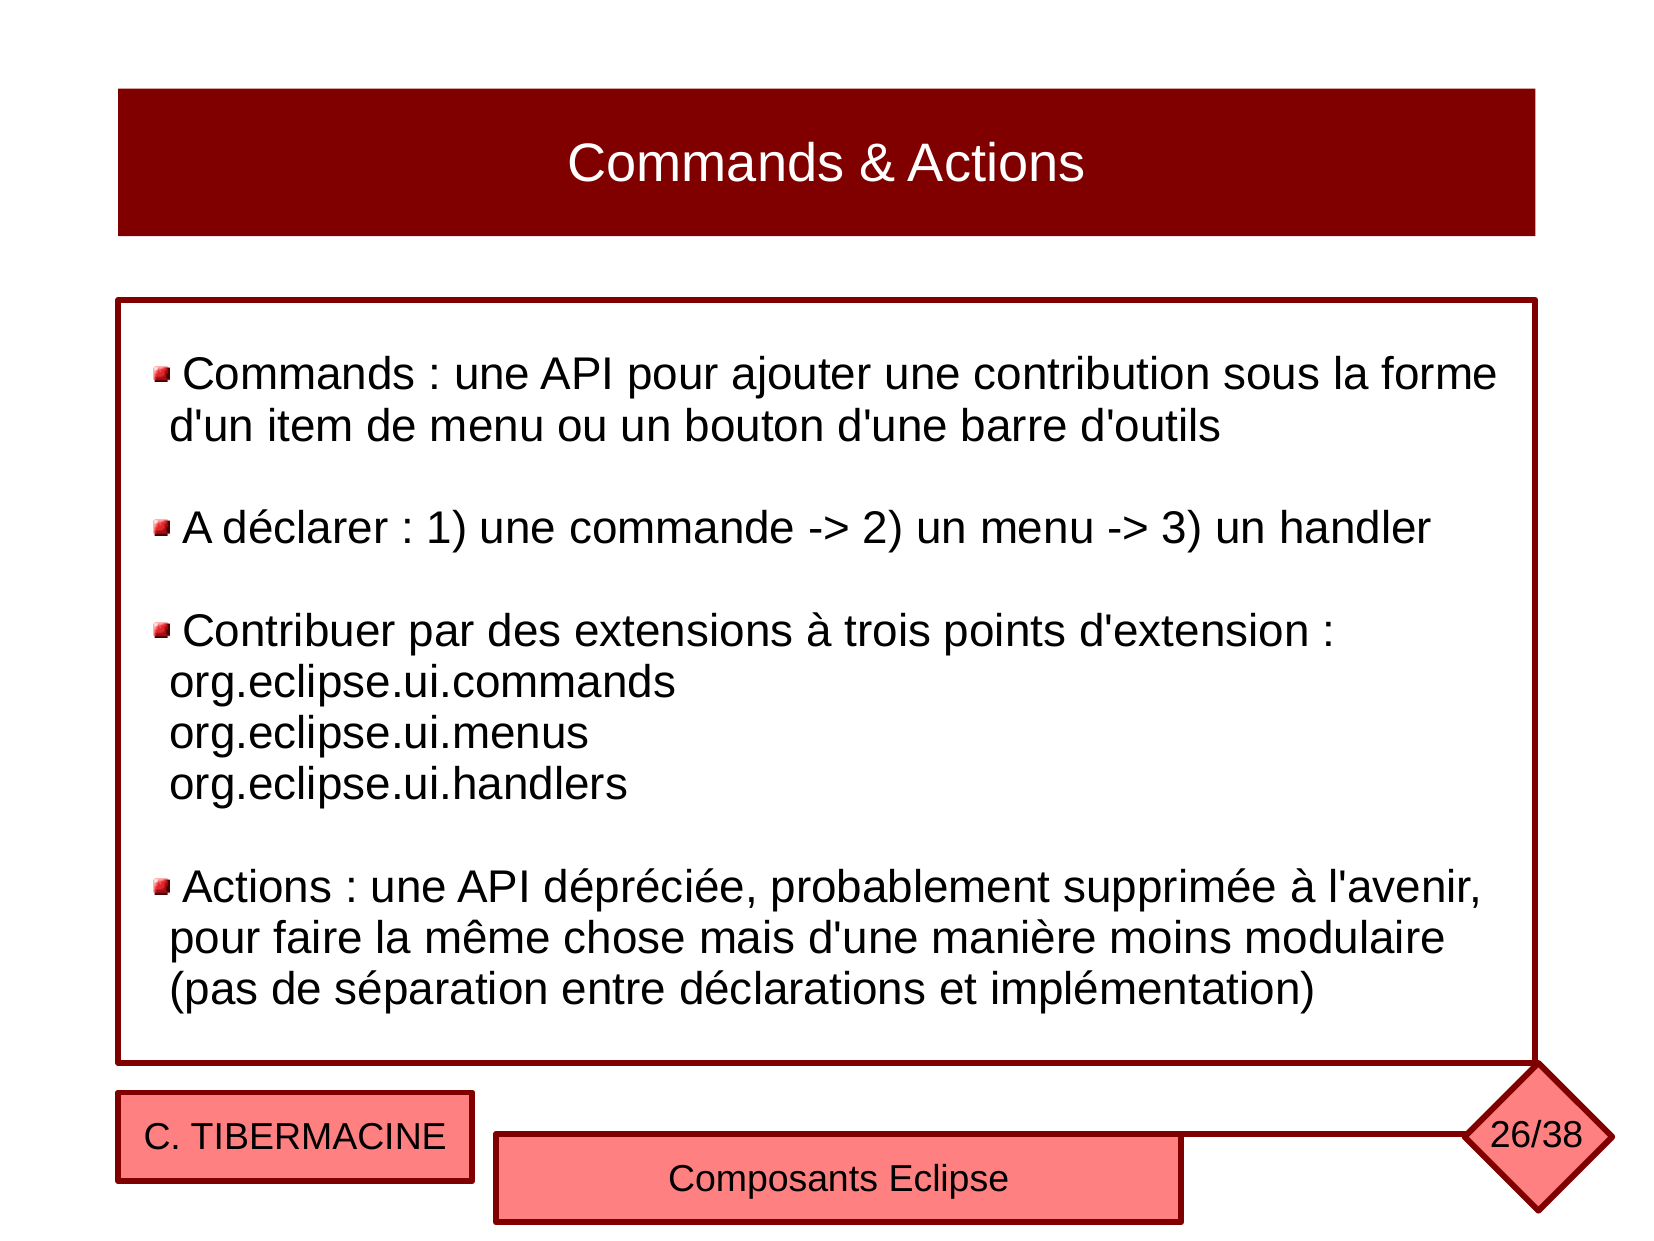

Commands & Actions
 Commands : une API pour ajouter une contribution sous la forme
d'un item de menu ou un bouton d'une barre d'outils
 A déclarer : 1) une commande -> 2) un menu -> 3) un handler
 Contribuer par des extensions à trois points d'extension :
org.eclipse.ui.commands
org.eclipse.ui.menus
org.eclipse.ui.handlers
 Actions : une API dépréciée, probablement supprimée à l'avenir,
pour faire la même chose mais d'une manière moins modulaire
(pas de séparation entre déclarations et implémentation)
C. TIBERMACINE
Composants Eclipse